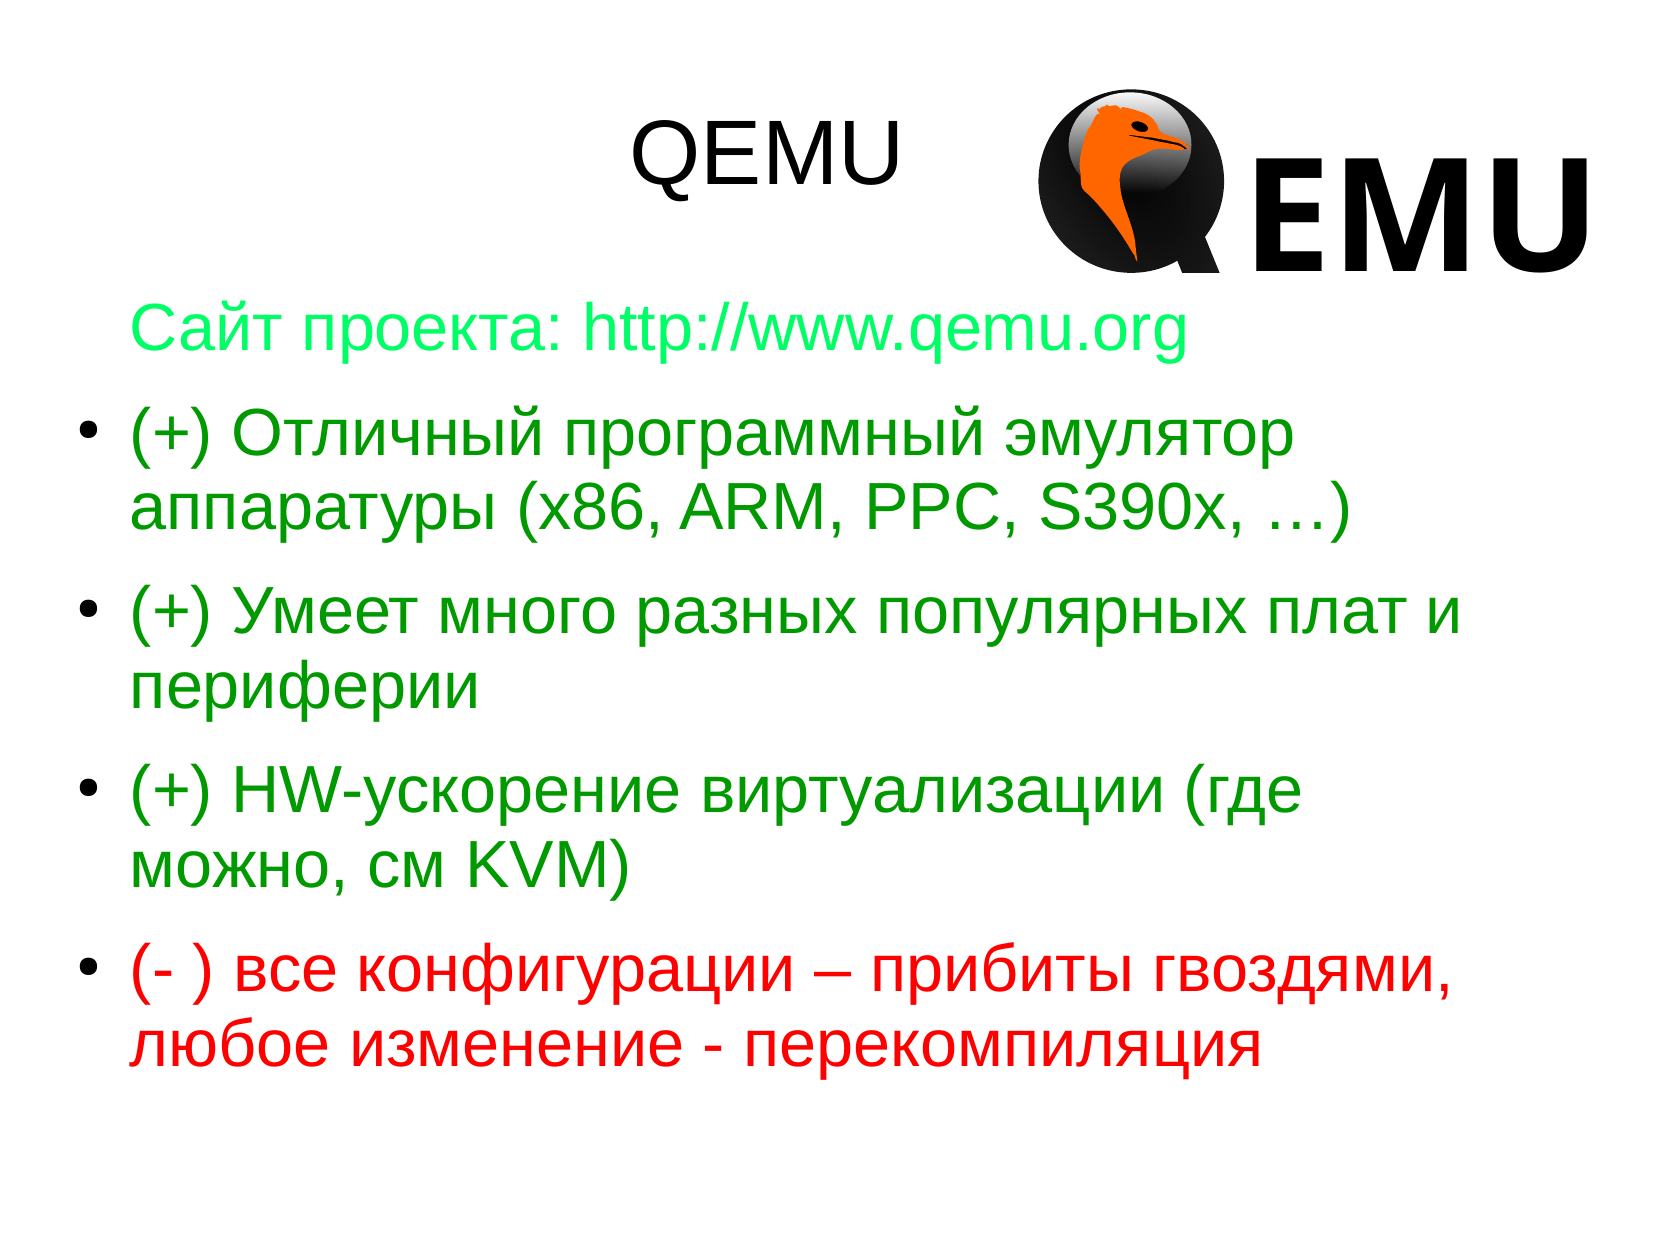

# QEMU
Сайт проекта: http://www.qemu.org
(+) Отличный программный эмулятор аппаратуры (x86, ARM, PPC, S390x, …)
(+) Умеет много разных популярных плат и периферии
(+) HW-ускорение виртуализации (где можно, см KVM)
(- ) все конфигурации – прибиты гвоздями, любое изменение - перекомпиляция